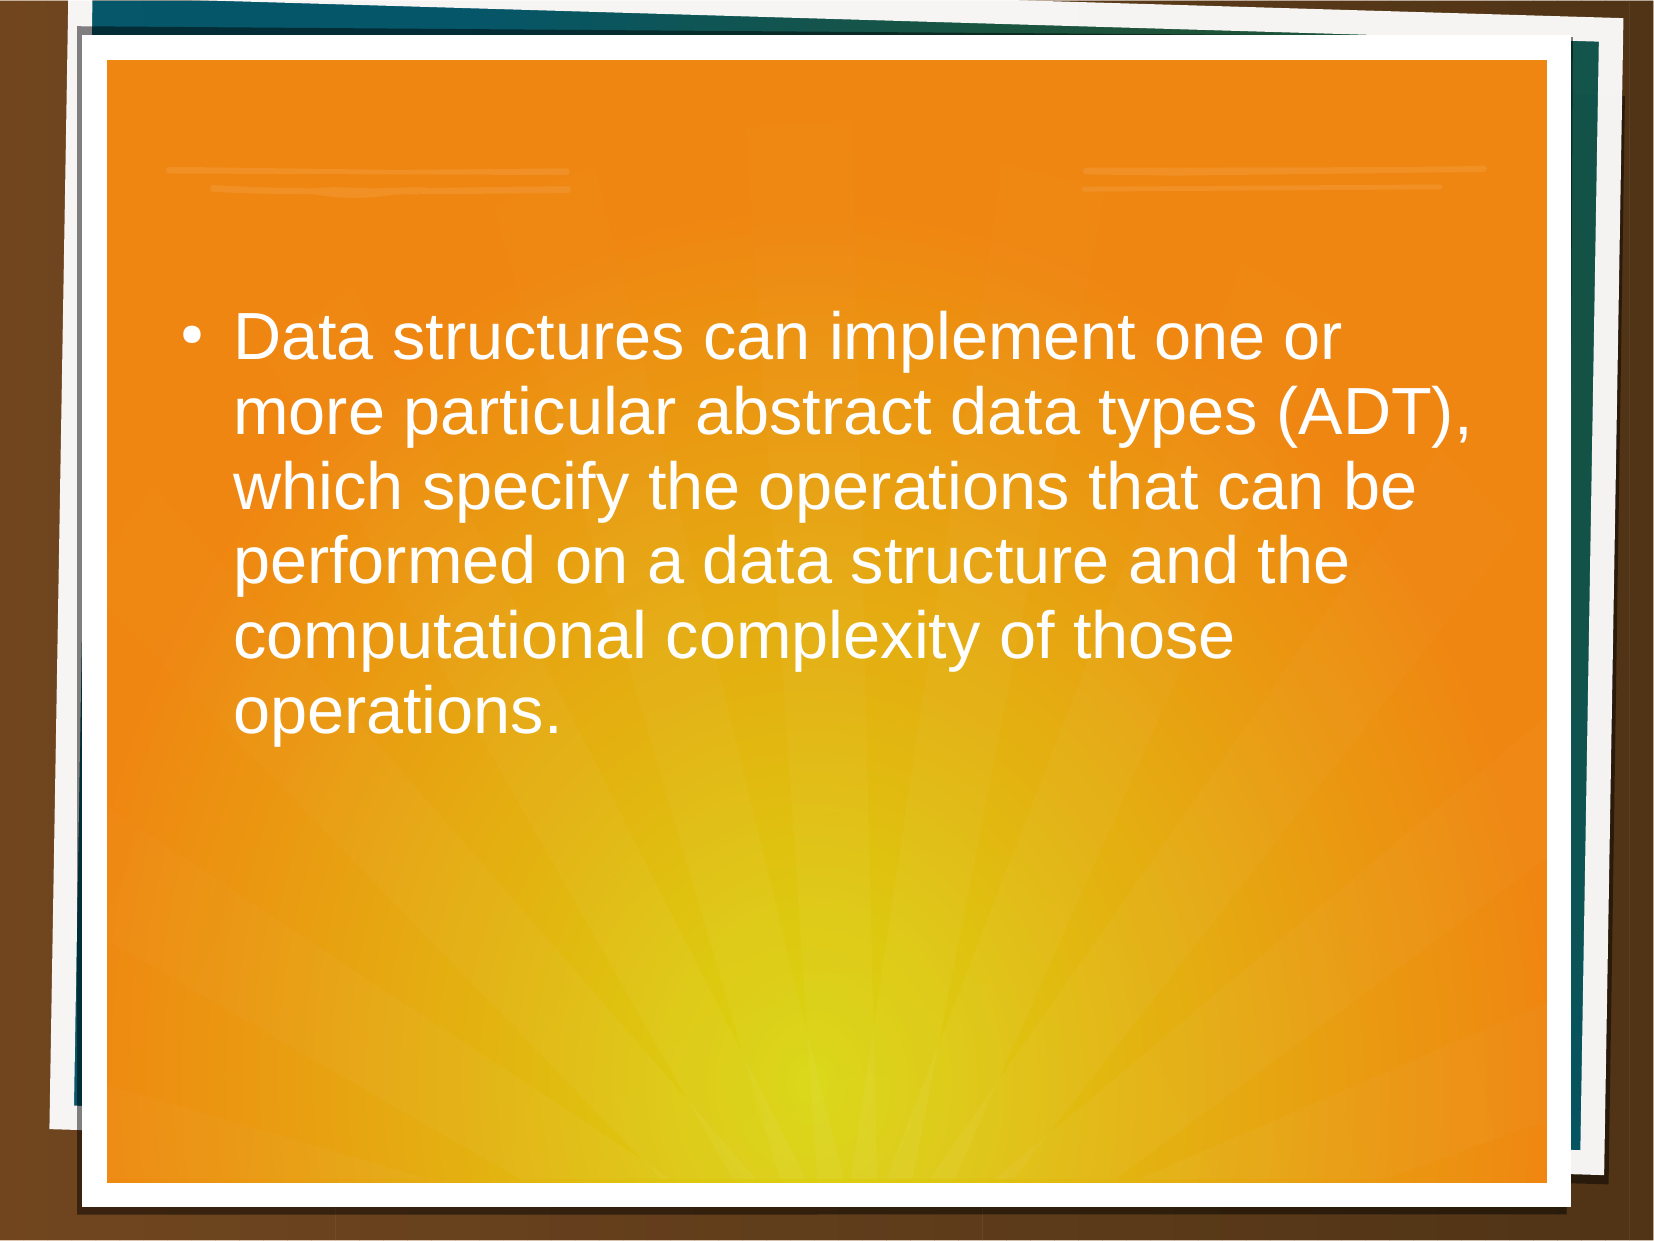

#
Data structures can implement one or more particular abstract data types (ADT), which specify the operations that can be performed on a data structure and the computational complexity of those operations.